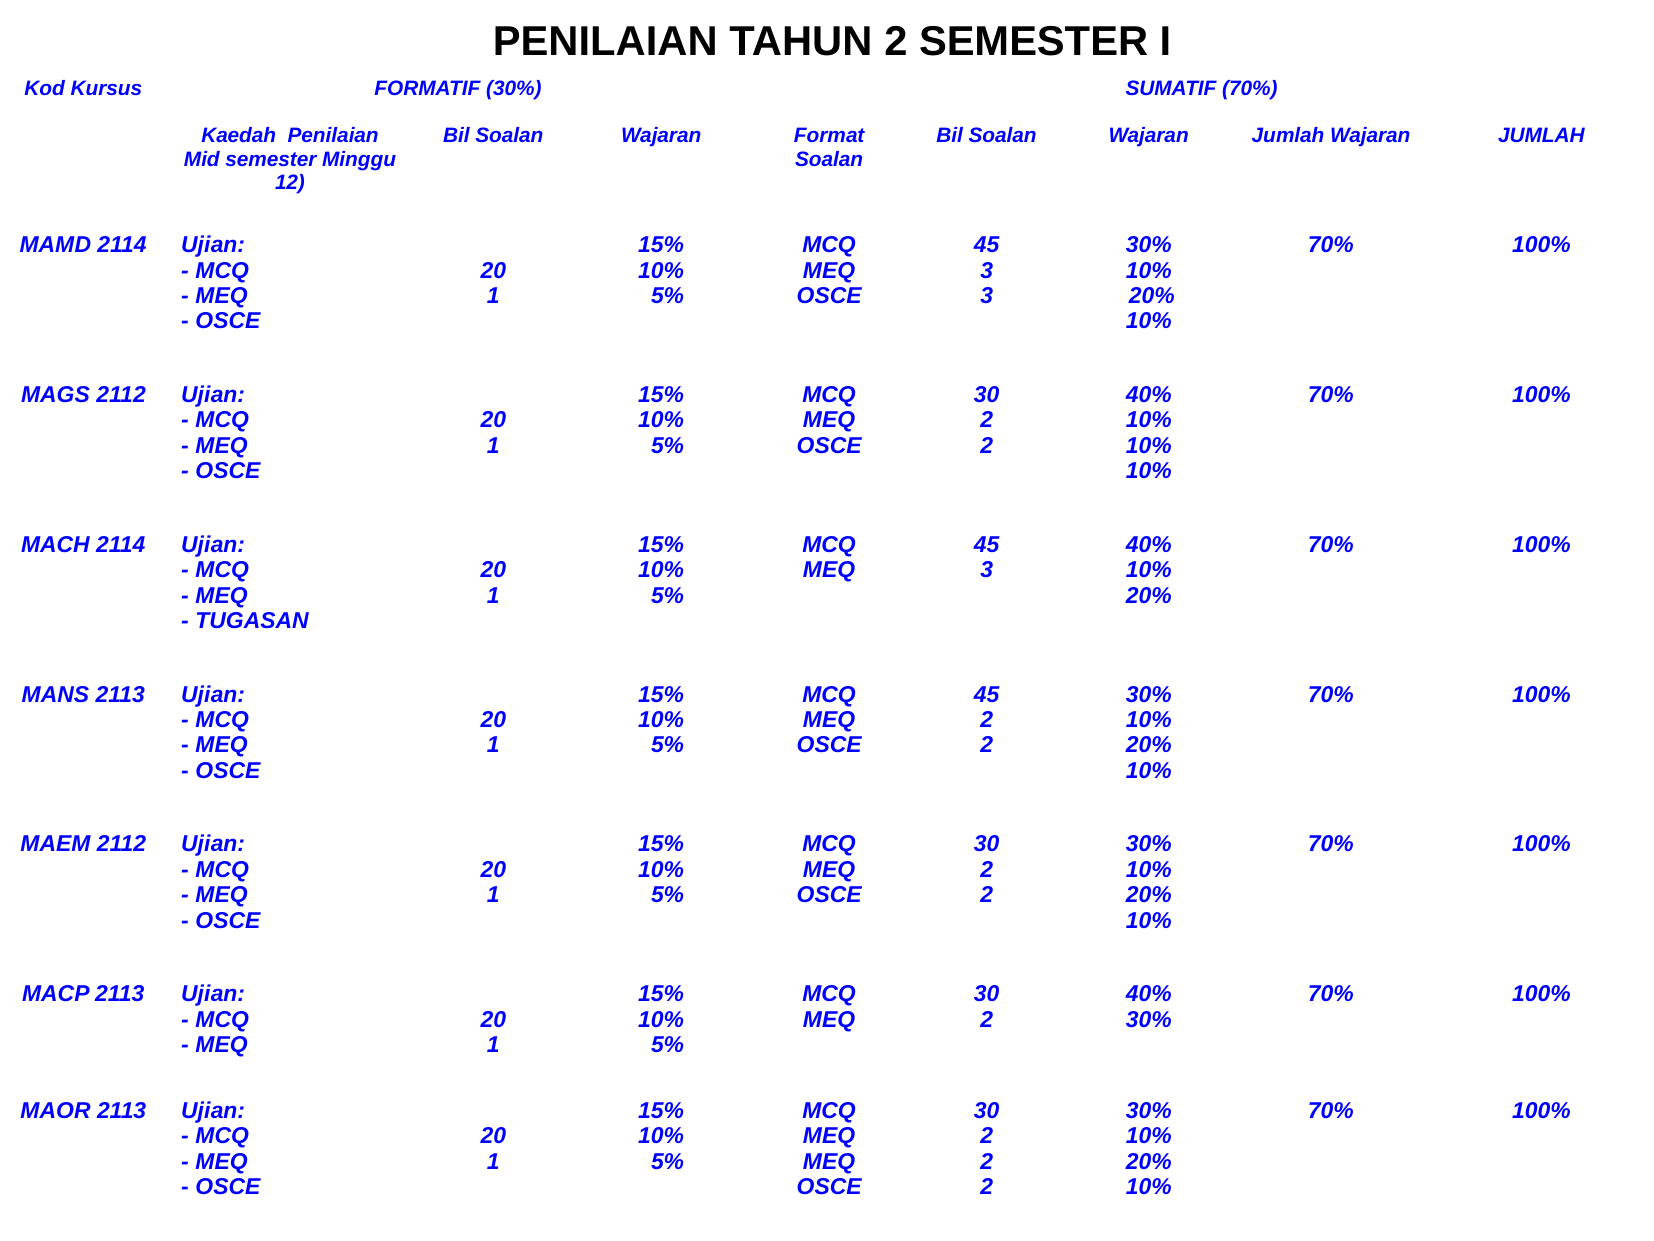

PENILAIAN TAHUN 2 SEMESTER I
| Kod Kursus | FORMATIF (30%) | | | SUMATIF (70%) | | | | |
| --- | --- | --- | --- | --- | --- | --- | --- | --- |
| | Kaedah Penilaian Mid semester Minggu 12) | Bil Soalan | Wajaran | Format Soalan | Bil Soalan | Wajaran | Jumlah Wajaran | JUMLAH |
| MAMD 2114 | Ujian: - MCQ - MEQ - OSCE | 20 1 | 15% 10% 5% | MCQ MEQ OSCE | 45 3 3 | 30% 10% 20% 10% | 70% | 100% |
| MAGS 2112 | Ujian: - MCQ - MEQ - OSCE | 20 1 | 15% 10% 5% | MCQ MEQ OSCE | 30 2 2 | 40% 10% 10% 10% | 70% | 100% |
| MACH 2114 | Ujian: - MCQ - MEQ - TUGASAN | 20 1 | 15% 10% 5% | MCQ MEQ | 45 3 | 40% 10% 20% | 70% | 100% |
| MANS 2113 | Ujian: - MCQ - MEQ - OSCE | 20 1 | 15% 10% 5% | MCQ MEQ OSCE | 45 2 2 | 30% 10% 20% 10% | 70% | 100% |
| MAEM 2112 | Ujian: - MCQ - MEQ - OSCE | 20 1 | 15% 10% 5% | MCQ MEQ OSCE | 30 2 2 | 30% 10% 20% 10% | 70% | 100% |
| MACP 2113 | Ujian: - MCQ - MEQ | 20 1 | 15% 10% 5% | MCQ MEQ | 30 2 | 40% 30% | 70% | 100% |
| MAOR 2113 | Ujian: - MCQ - MEQ - OSCE | 20 1 | 15% 10% 5% | MCQ MEQ MEQ OSCE | 30 2 2 2 | 30% 10% 20% 10% | 70% | 100% |